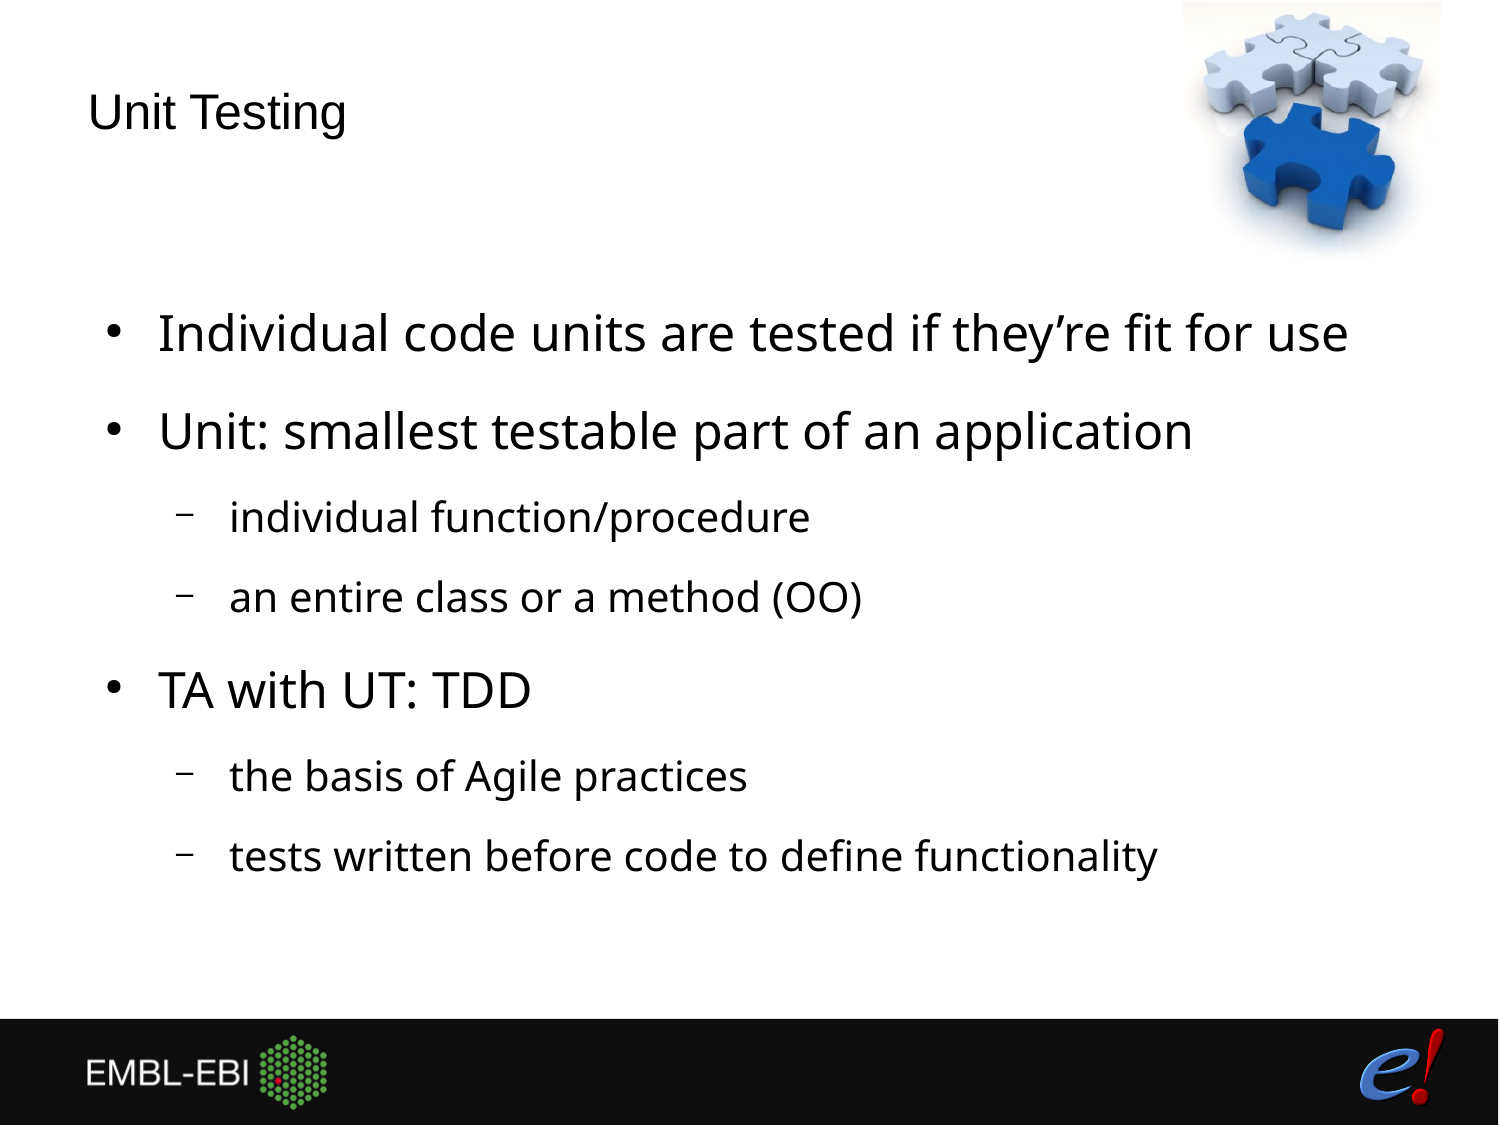

# Unit Testing
Individual code units are tested if they’re fit for use
Unit: smallest testable part of an application
individual function/procedure
an entire class or a method (OO)
TA with UT: TDD
the basis of Agile practices
tests written before code to define functionality